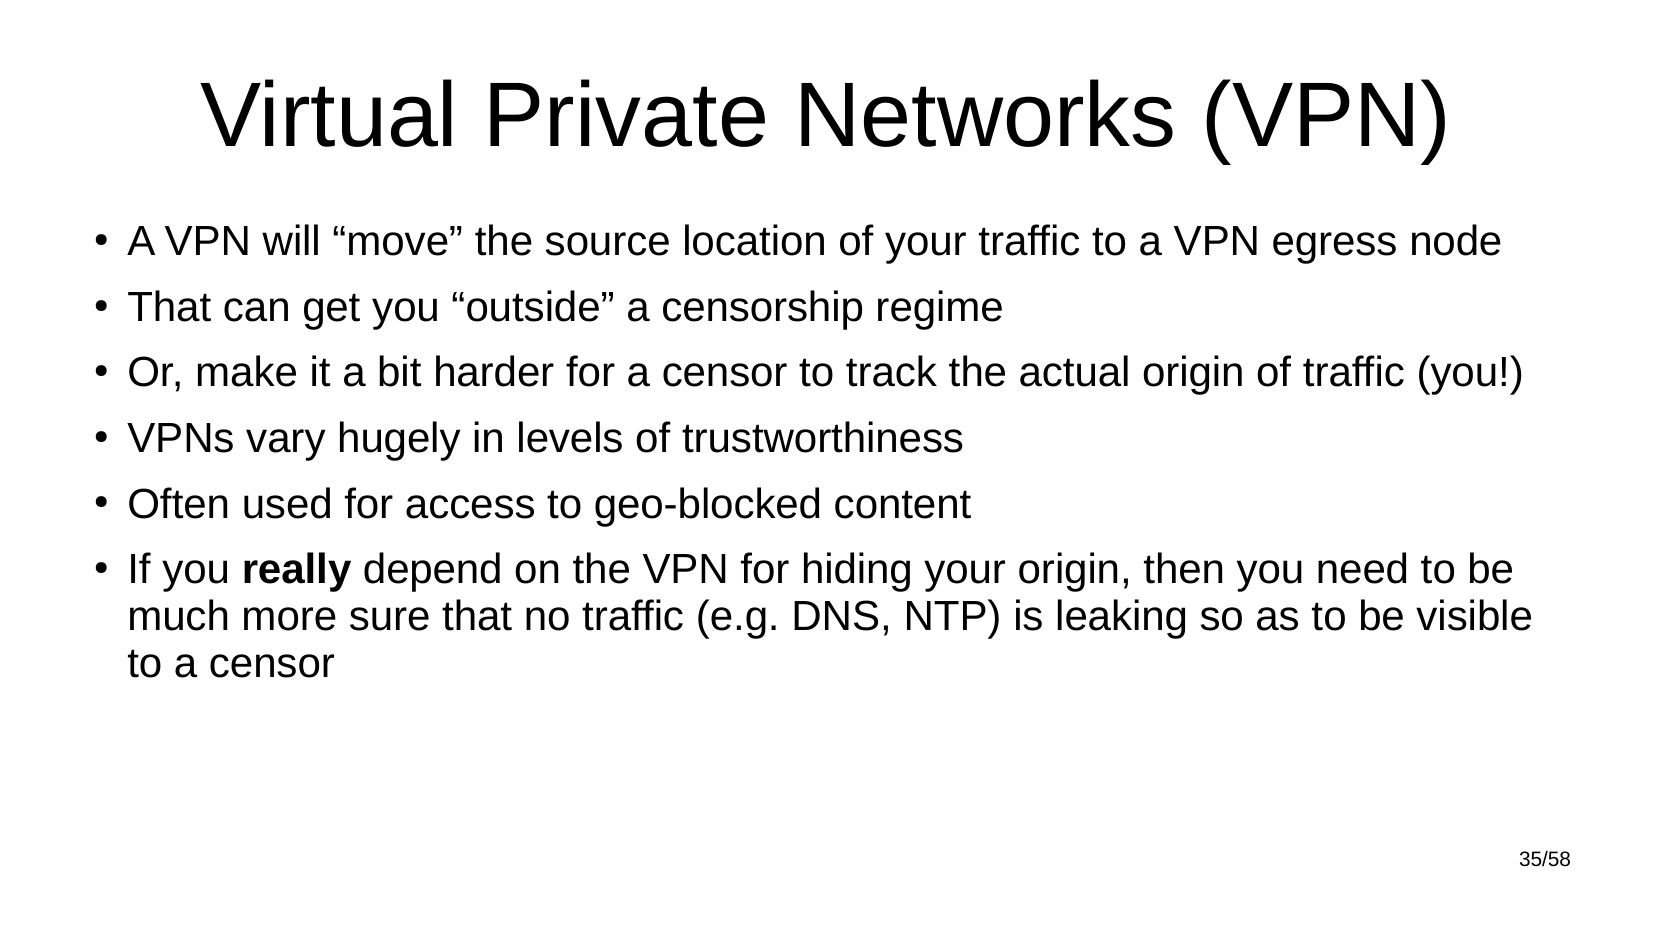

# Virtual Private Networks (VPN)
A VPN will “move” the source location of your traffic to a VPN egress node
That can get you “outside” a censorship regime
Or, make it a bit harder for a censor to track the actual origin of traffic (you!)
VPNs vary hugely in levels of trustworthiness
Often used for access to geo-blocked content
If you really depend on the VPN for hiding your origin, then you need to be much more sure that no traffic (e.g. DNS, NTP) is leaking so as to be visible to a censor
35